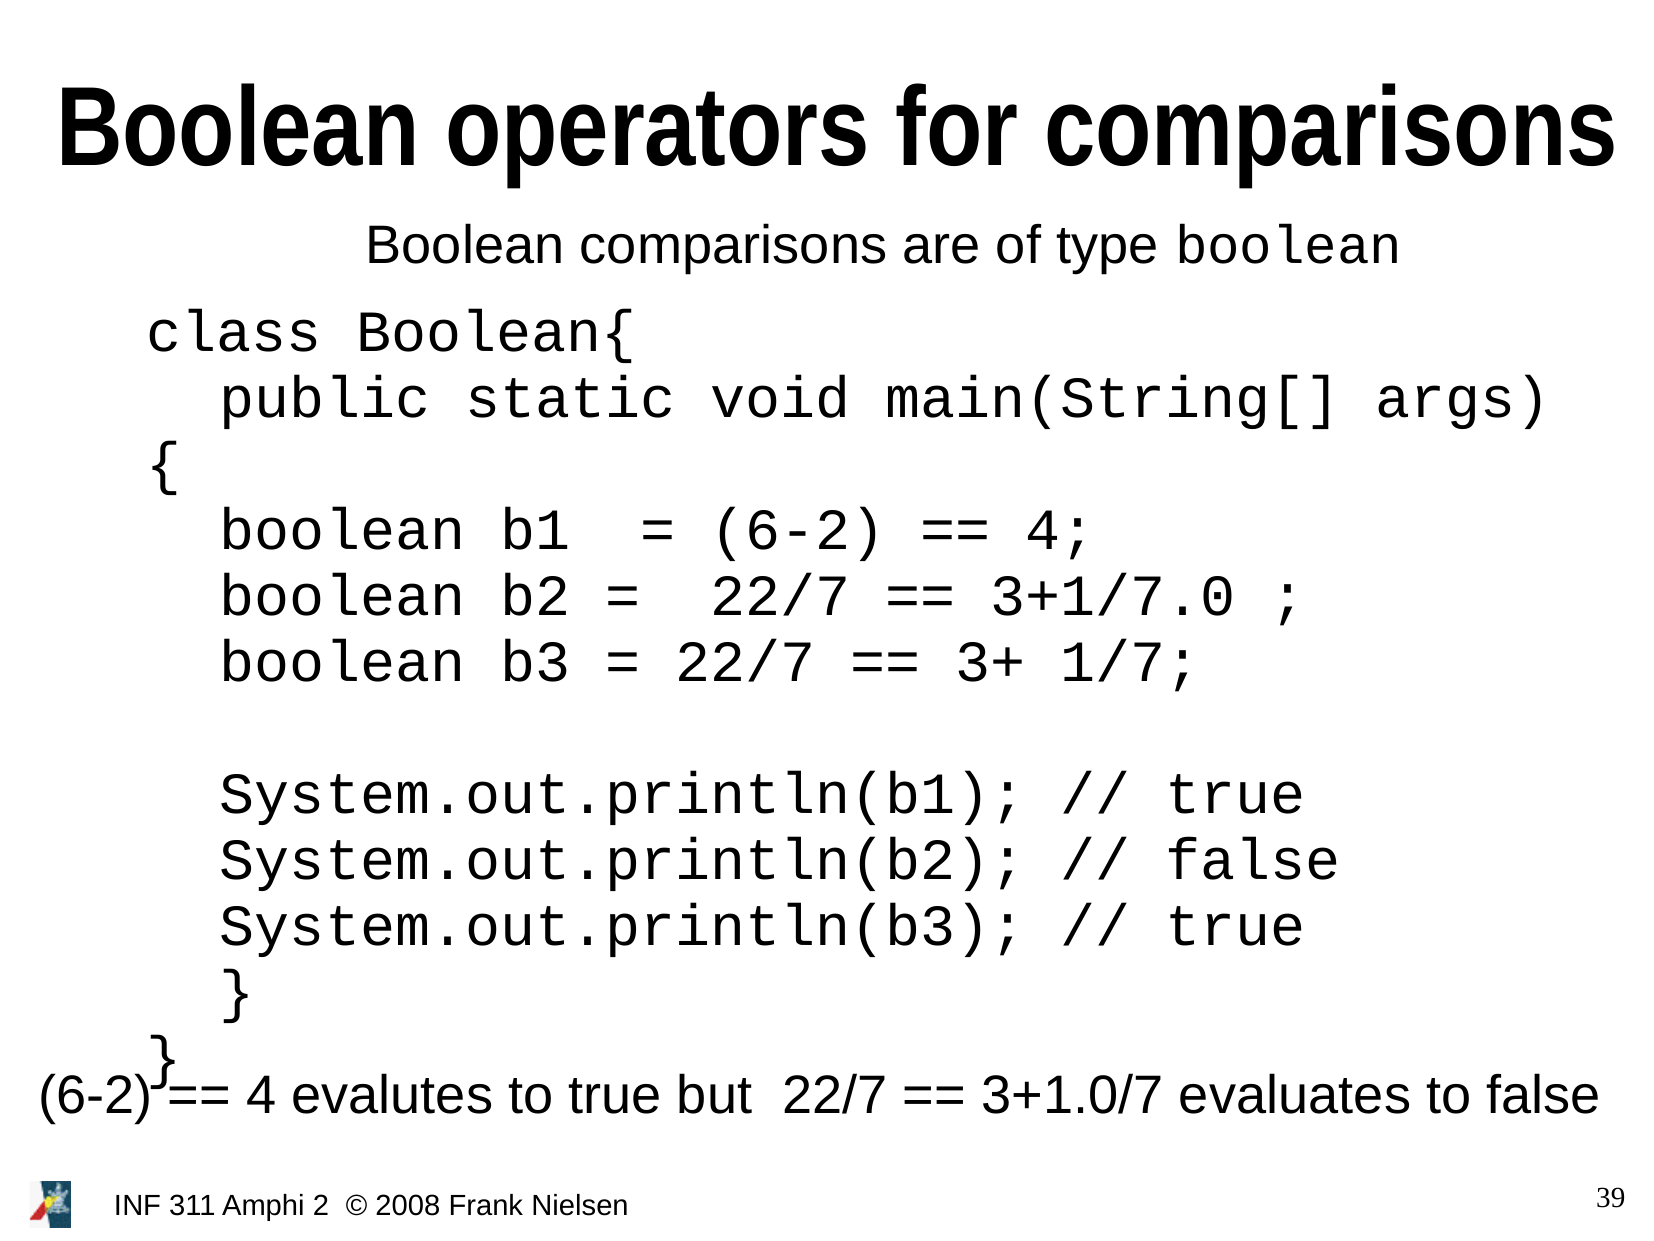

Boolean operators for comparisons
Boolean comparisons are of type boolean
class Boolean{
	public static void main(String[] args)
{
	boolean b1 = (6-2) == 4;
	boolean b2 = 22/7 == 3+1/7.0 ;
	boolean b3 = 22/7 == 3+ 1/7;
	System.out.println(b1); // true
	System.out.println(b2); // false
	System.out.println(b3); // true
	}
}
(6-2) == 4 evalutes to true but 22/7 == 3+1.0/7 evaluates to false